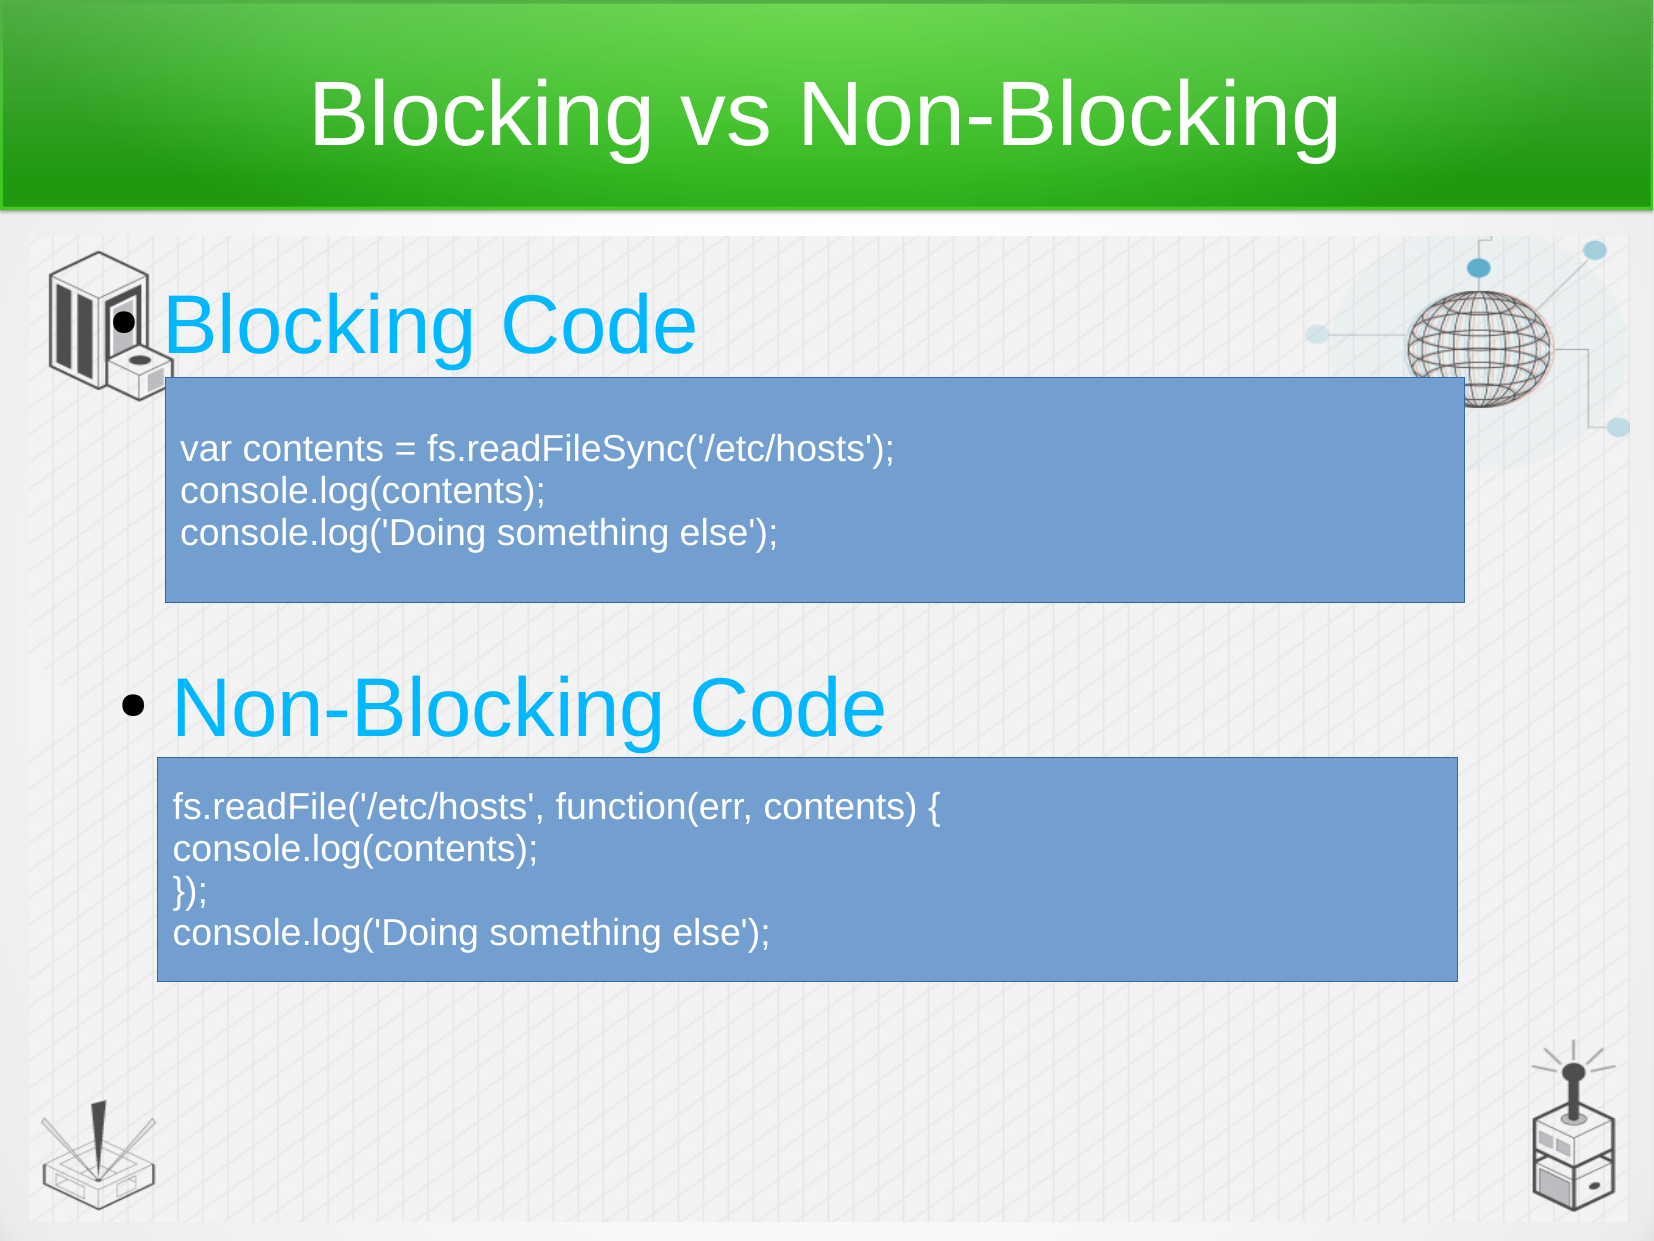

# Blocking vs Non-Blocking
 Blocking Code
var contents = fs.readFileSync('/etc/hosts');
console.log(contents);
console.log('Doing something else');
 Non-Blocking Code
fs.readFile('/etc/hosts', function(err, contents) {
console.log(contents);
});
console.log('Doing something else');